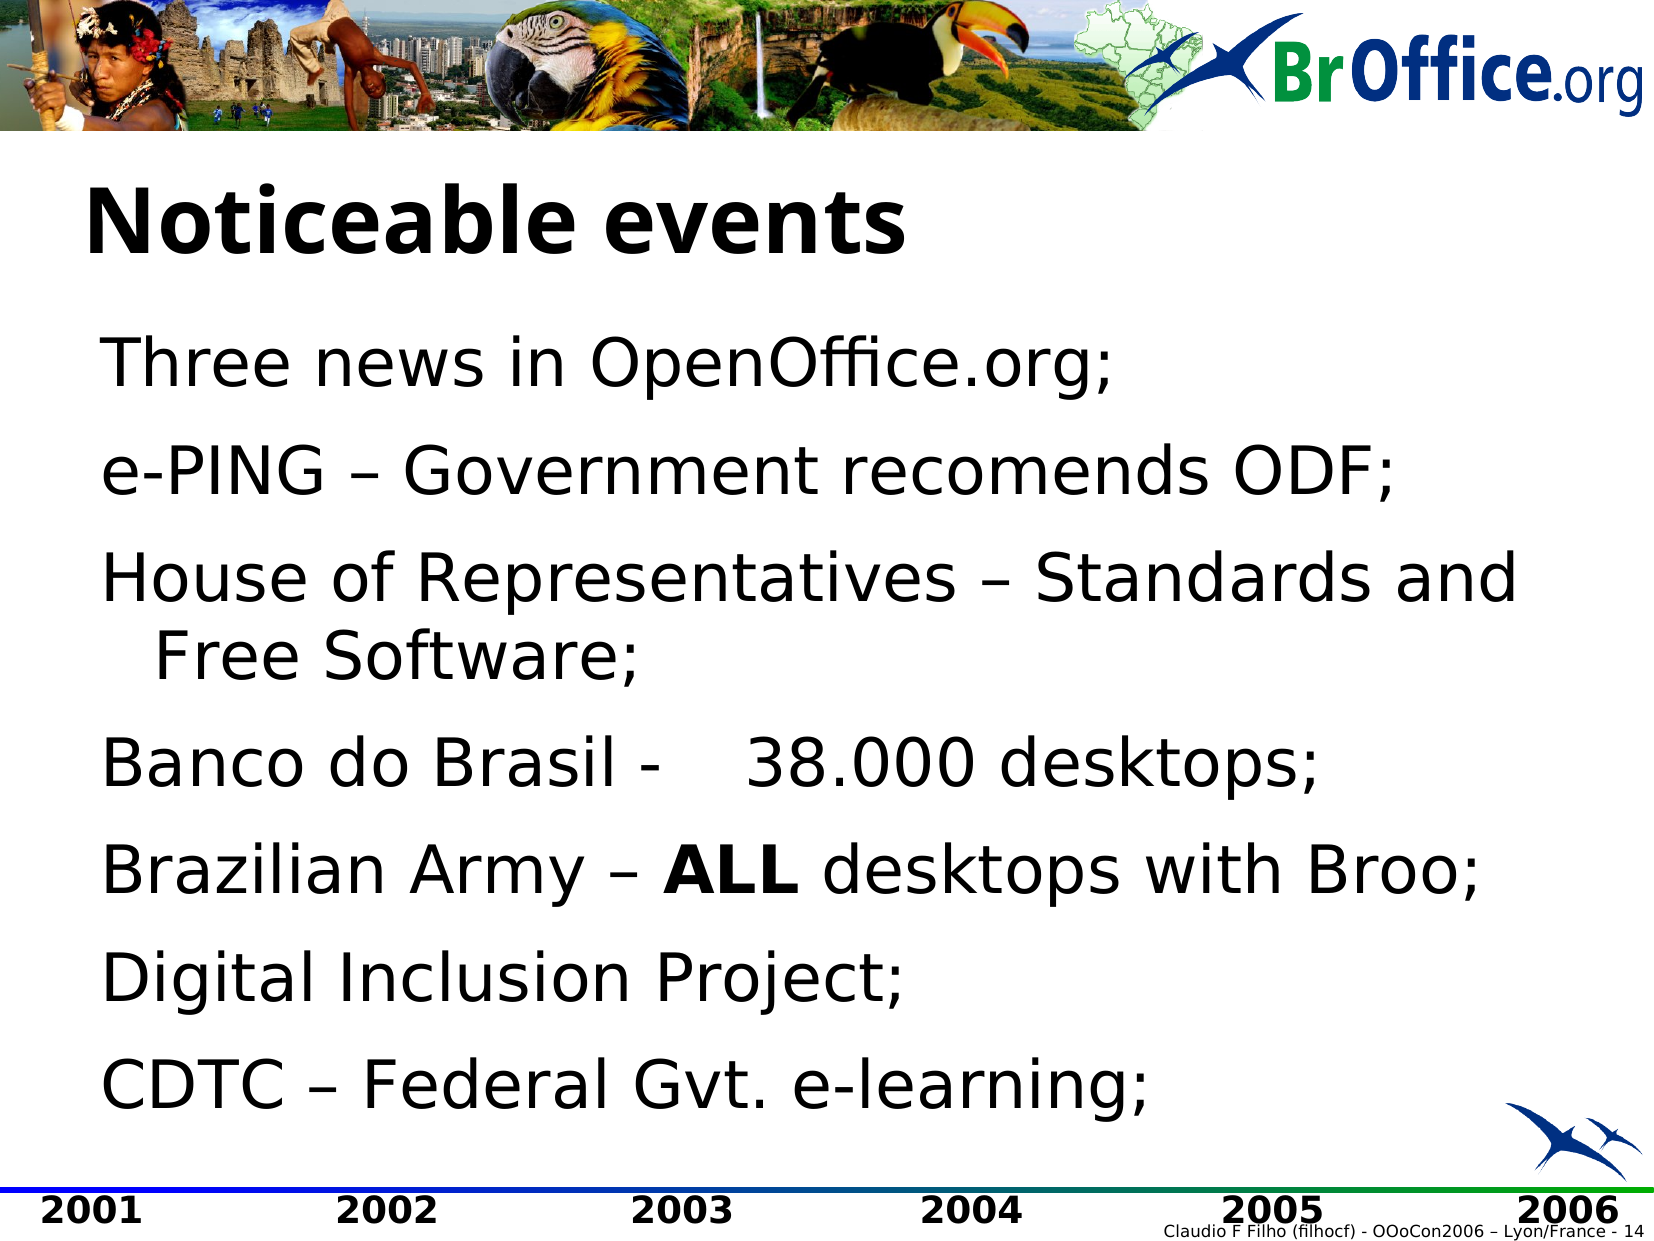

# Noticeable events
Three news in OpenOffice.org;
e-PING – Government recomends ODF;
House of Representatives – Standards and Free Software;
Banco do Brasil - 	38.000 desktops;
Brazilian Army – ALL desktops with Broo;
Digital Inclusion Project;
CDTC – Federal Gvt. e-learning;
2001
2002
2003
2004
2005
2006